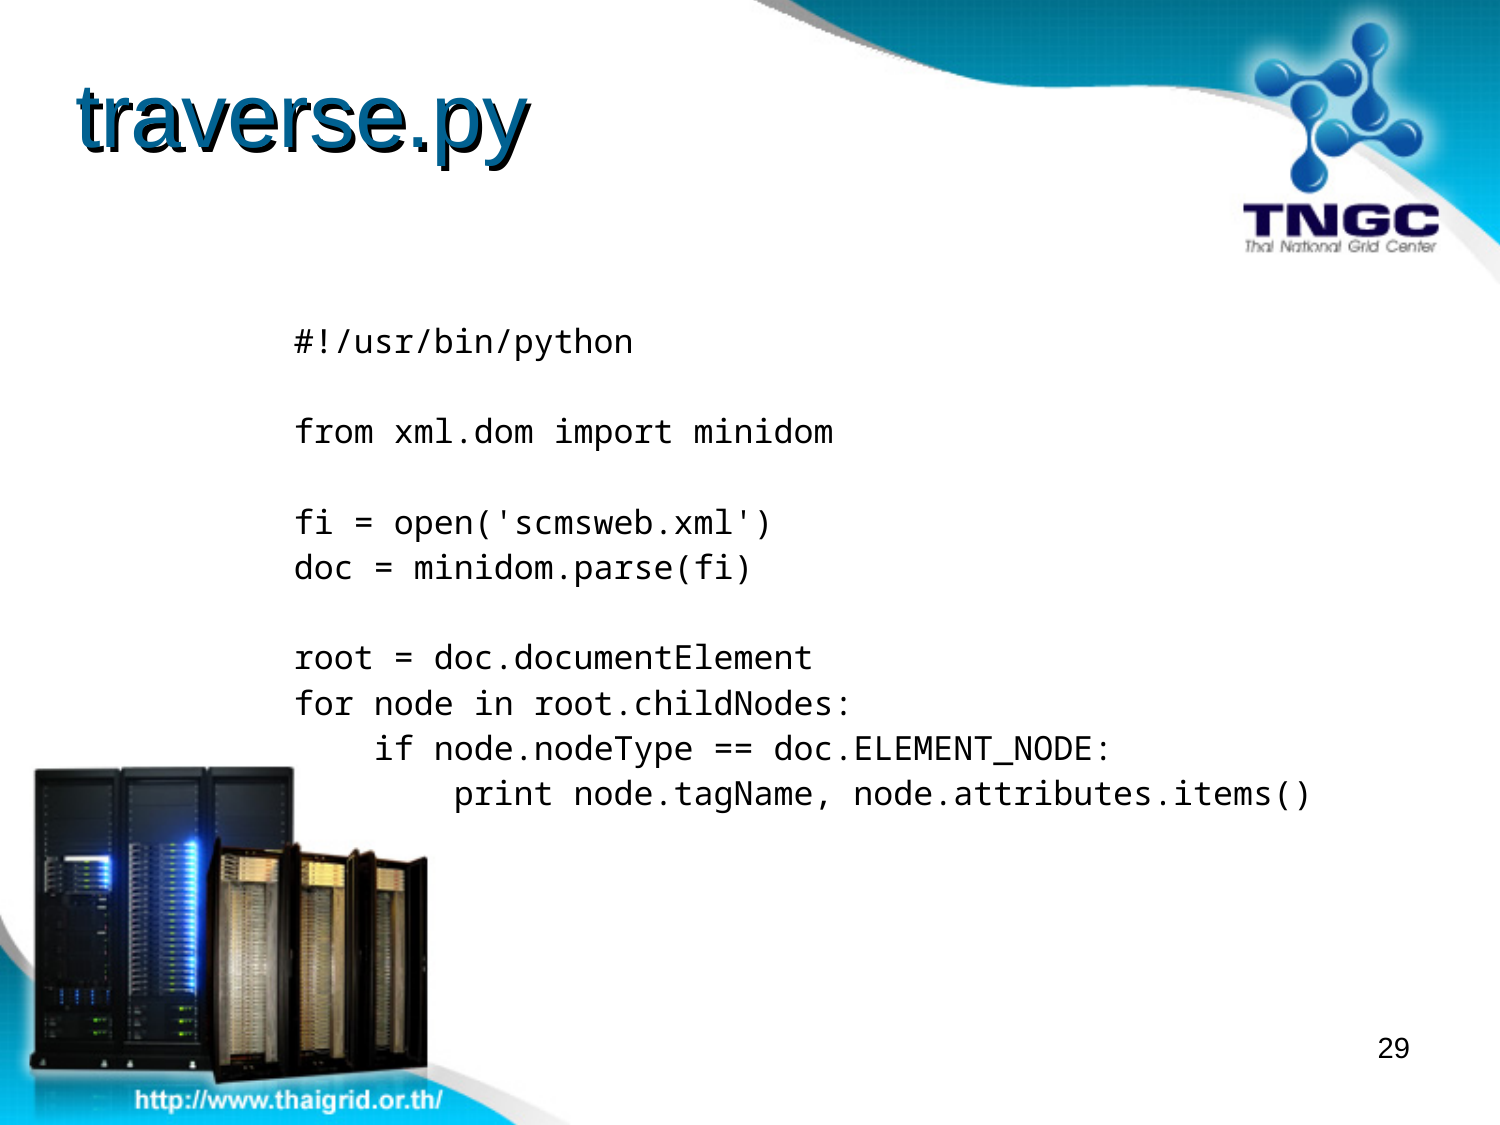

# traverse.py
#!/usr/bin/python
from xml.dom import minidom
fi = open('scmsweb.xml')
doc = minidom.parse(fi)
root = doc.documentElement
for node in root.childNodes:
 if node.nodeType == doc.ELEMENT_NODE:
 print node.tagName, node.attributes.items()
29